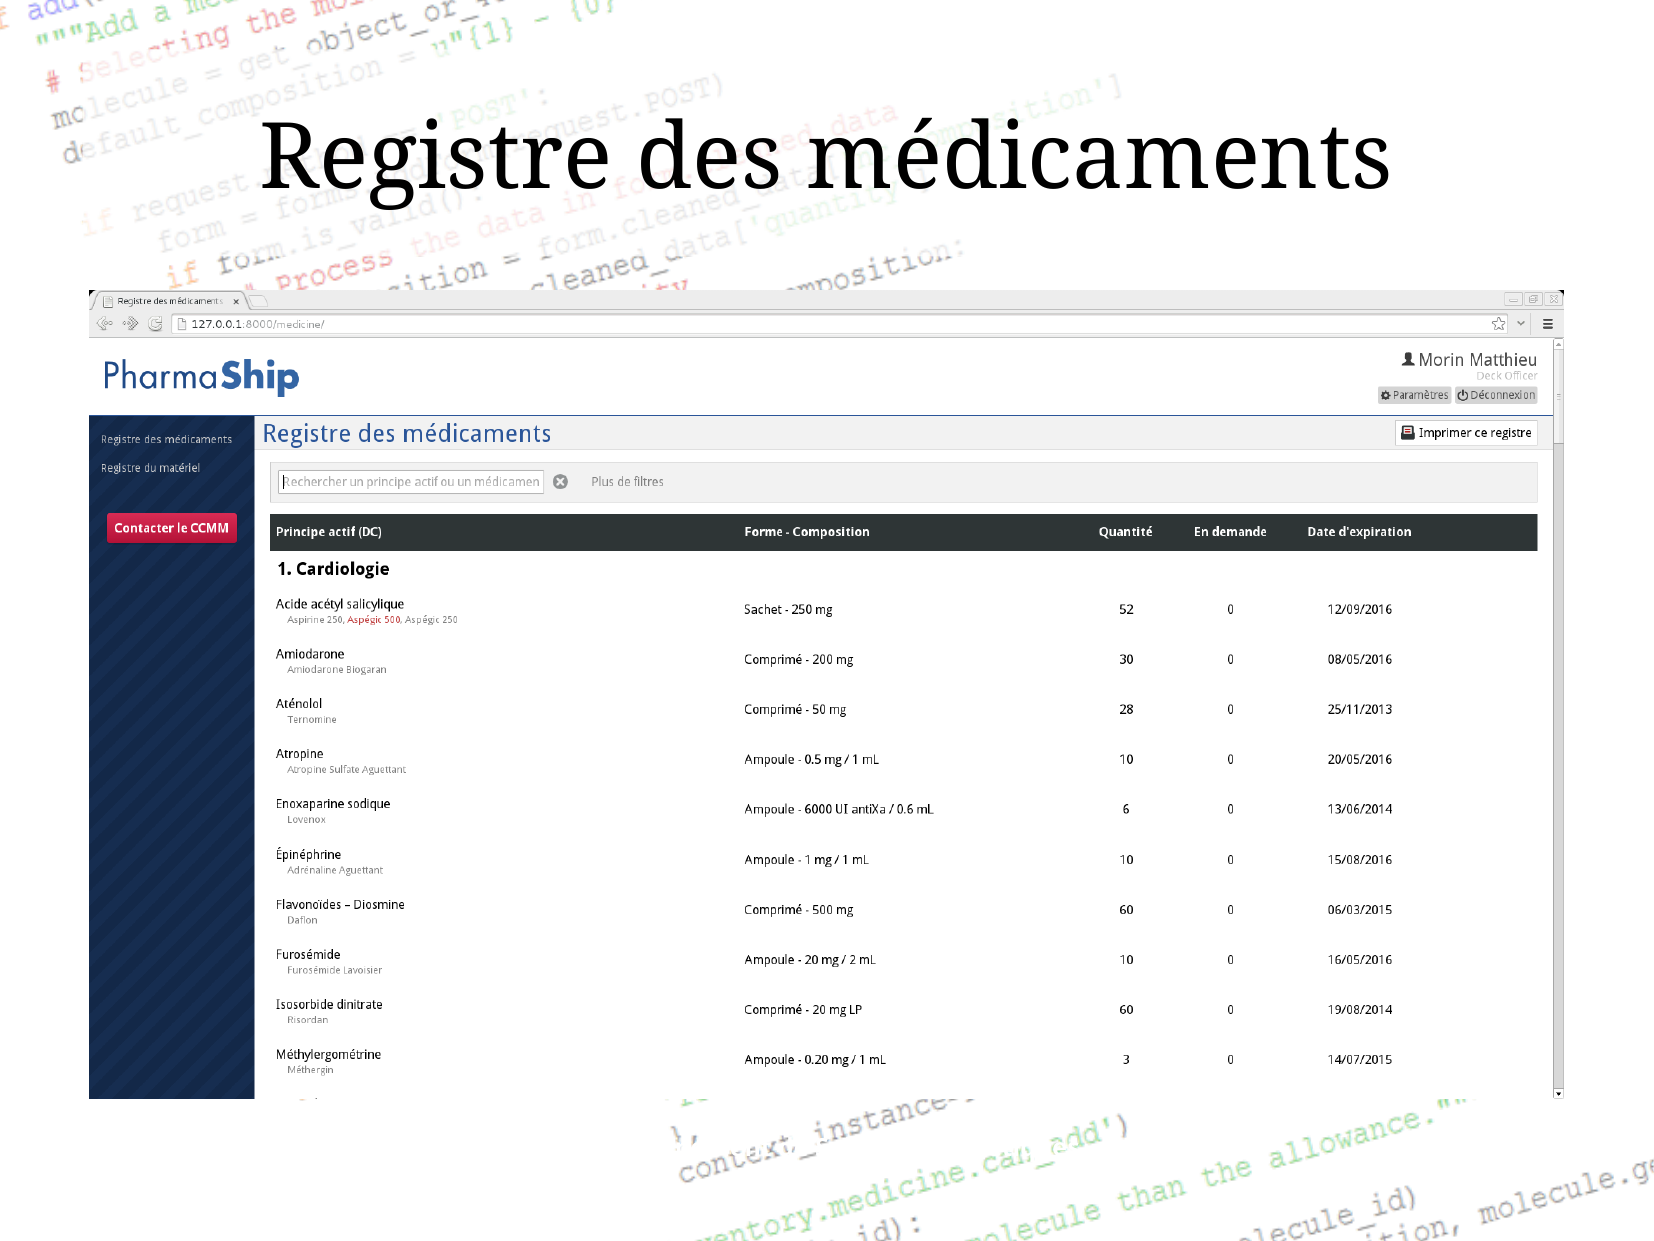

# Registre des médicaments
24/08/2013
Développement de Solutions Marétiques
3